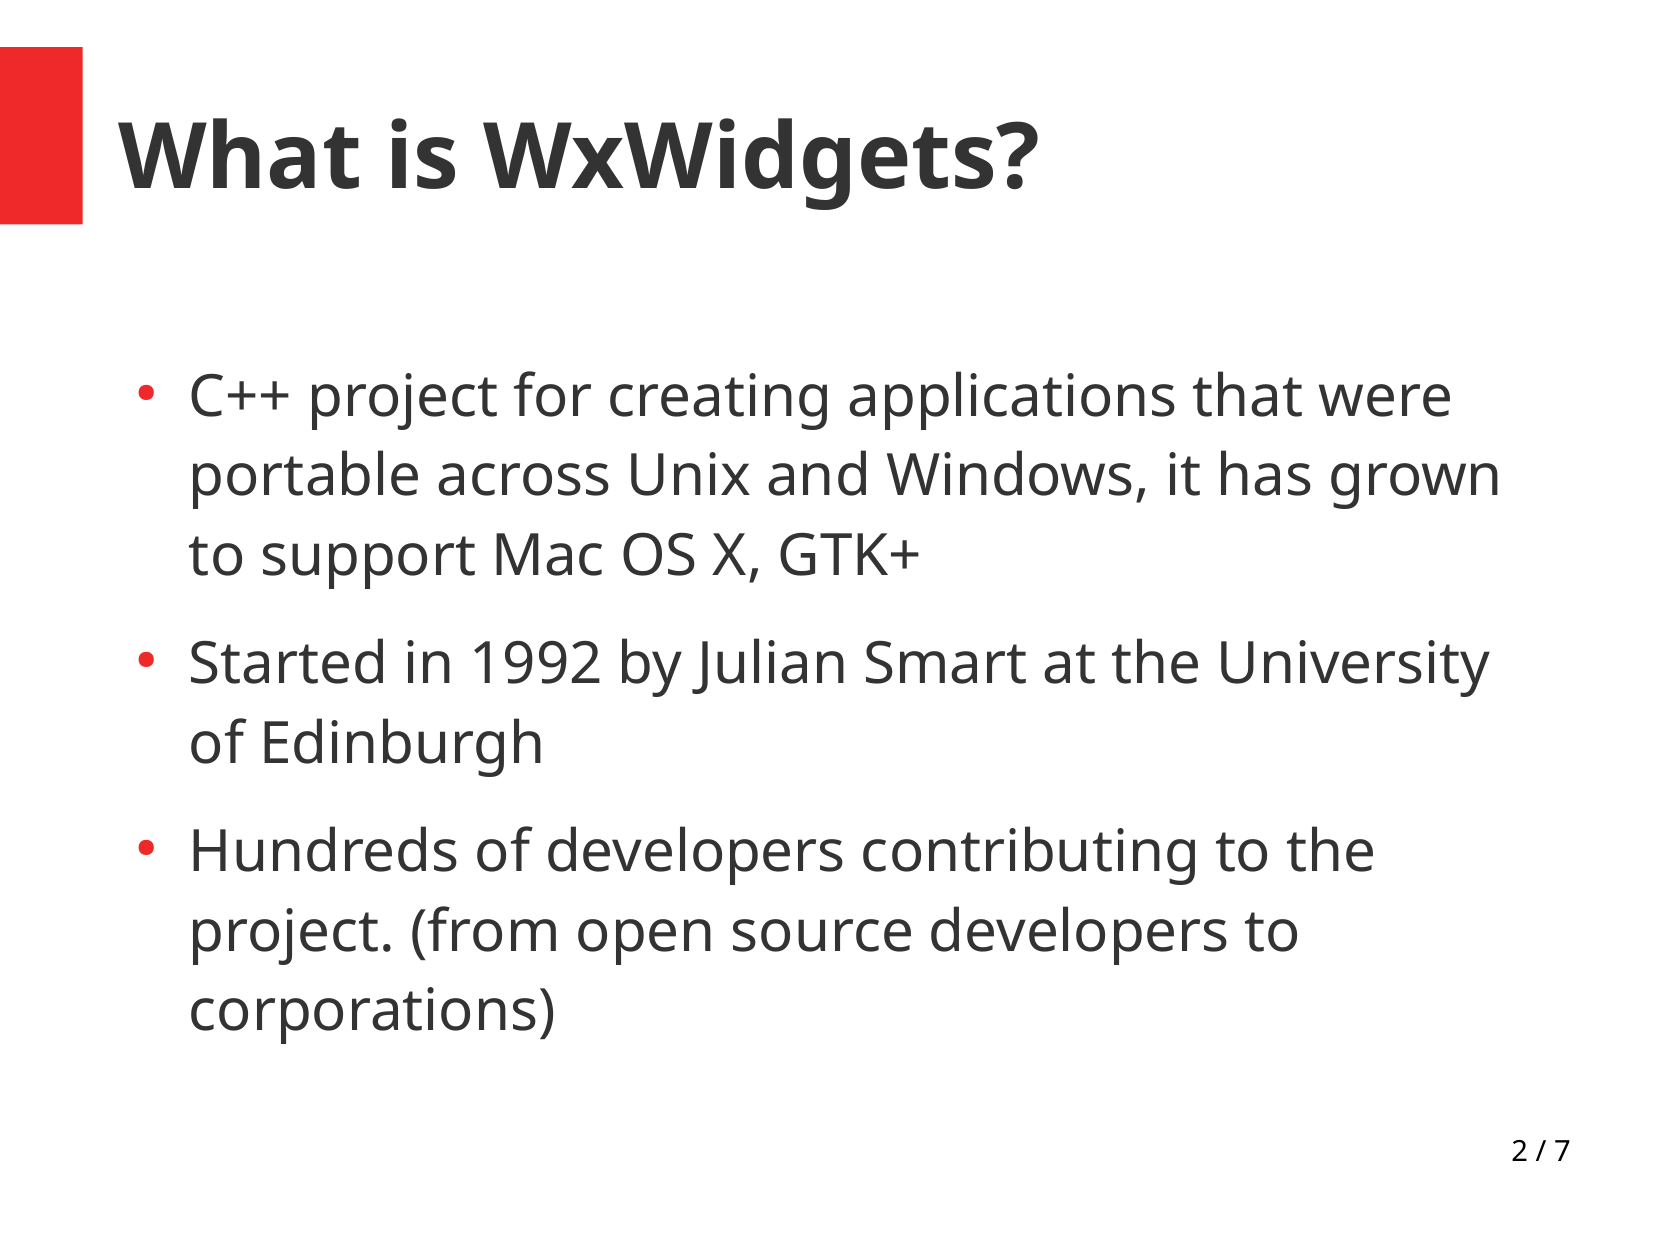

# What is WxWidgets?
C++ project for creating applications that were portable across Unix and Windows, it has grown to support Mac OS X, GTK+
Started in 1992 by Julian Smart at the University of Edinburgh
Hundreds of developers contributing to the project. (from open source developers to corporations)
2